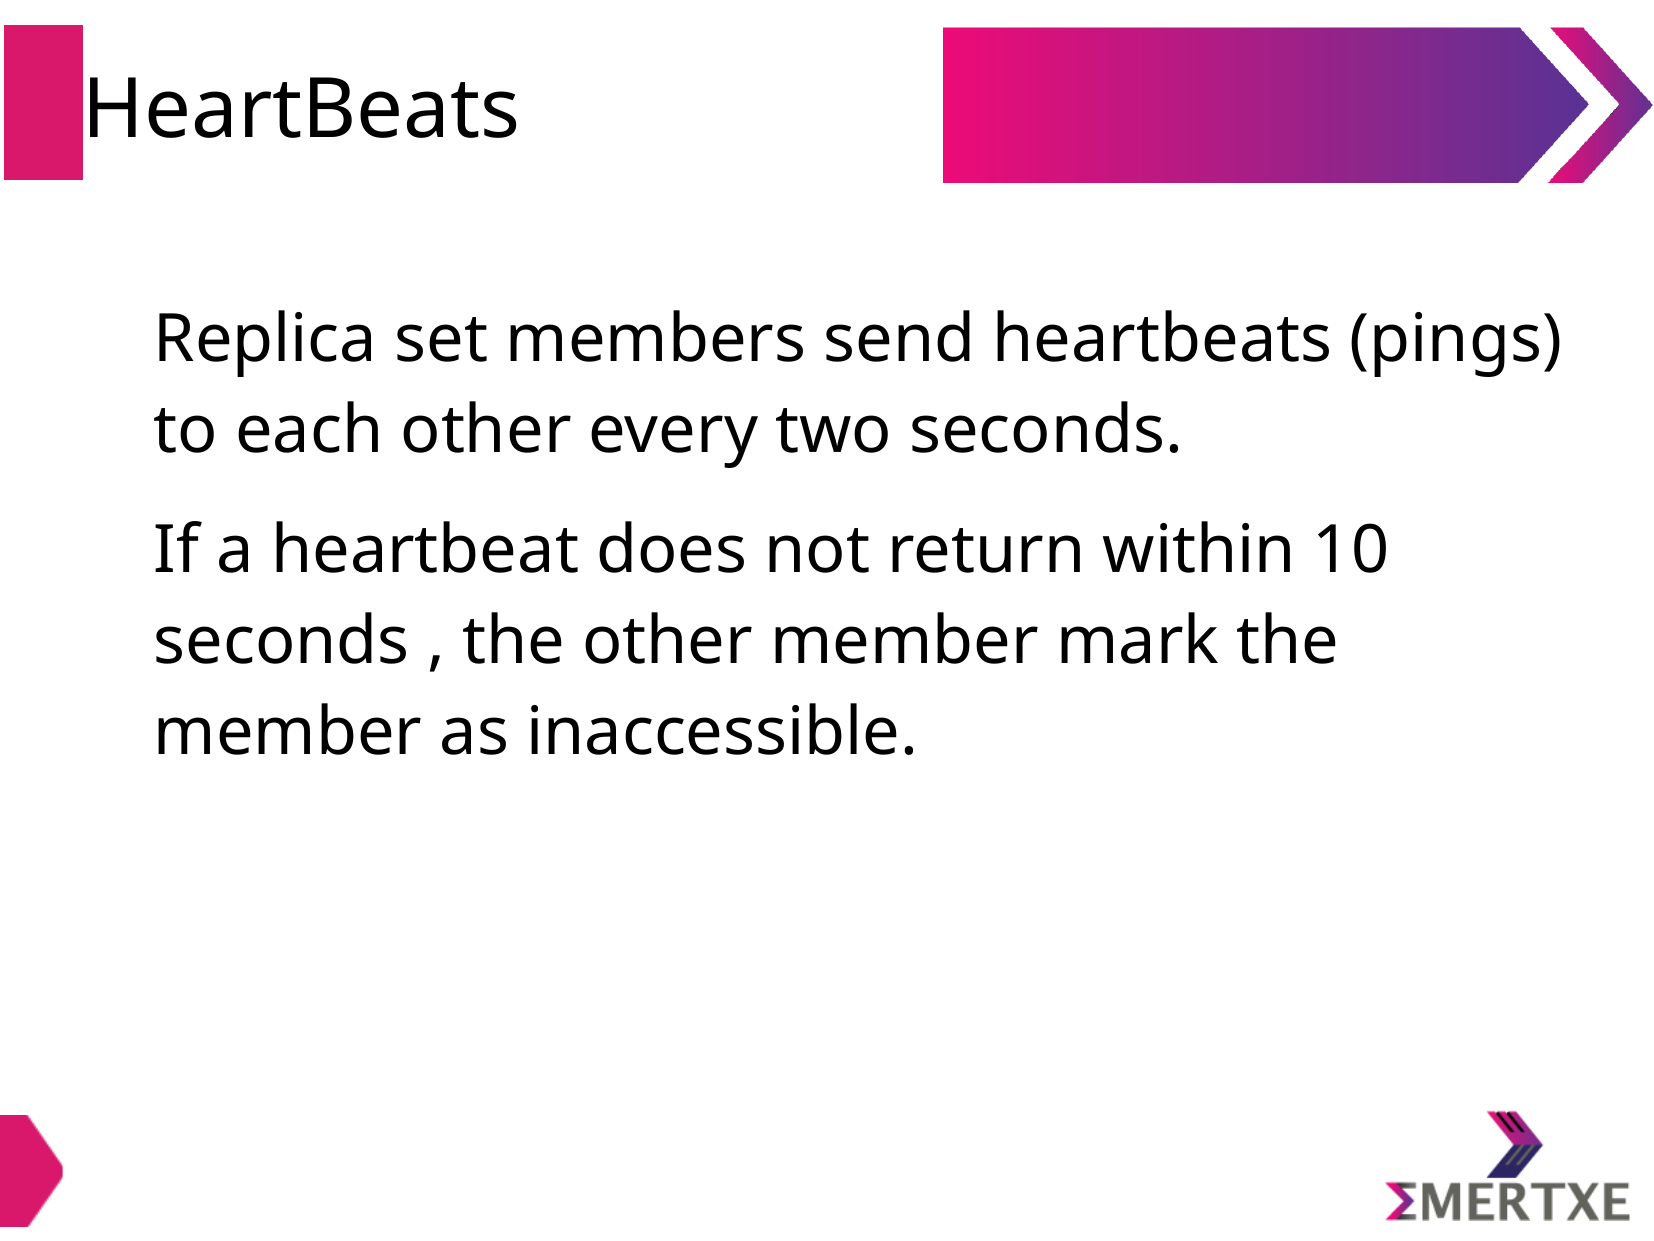

# HeartBeats
Replica set members send heartbeats (pings) to each other every two seconds.
If a heartbeat does not return within 10 seconds , the other member mark the member as inaccessible.